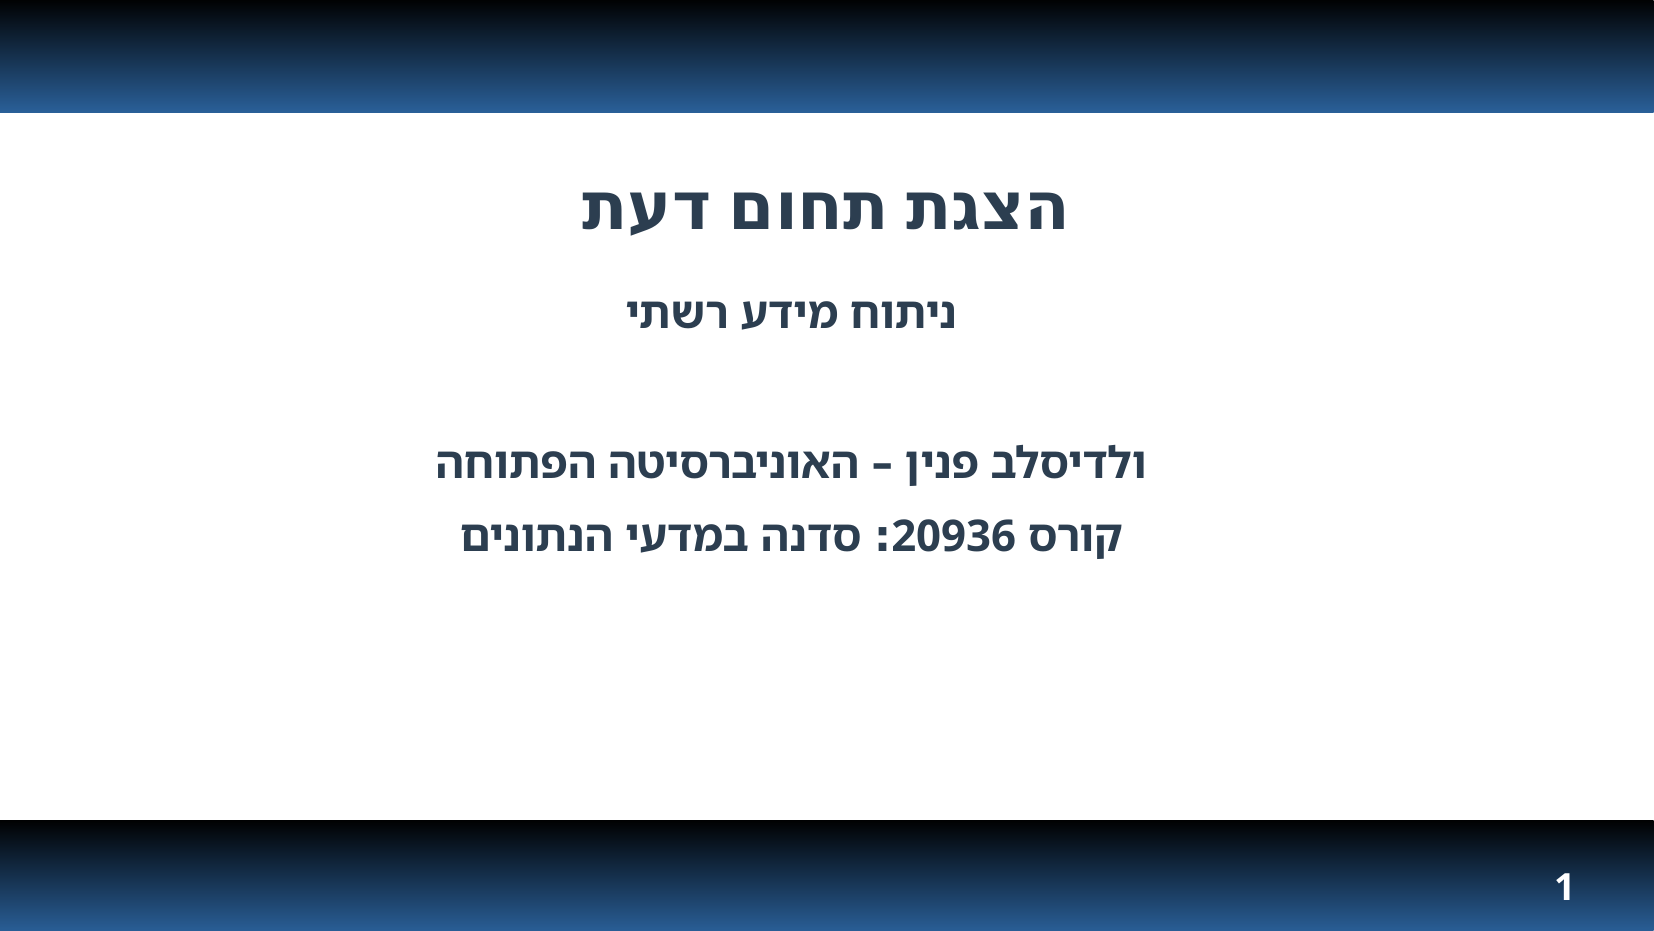

# הצגת תחום דעת
ניתוח מידע רשתי
ולדיסלב פנין – האוניברסיטה הפתוחה
קורס 20936: סדנה במדעי הנתונים
1